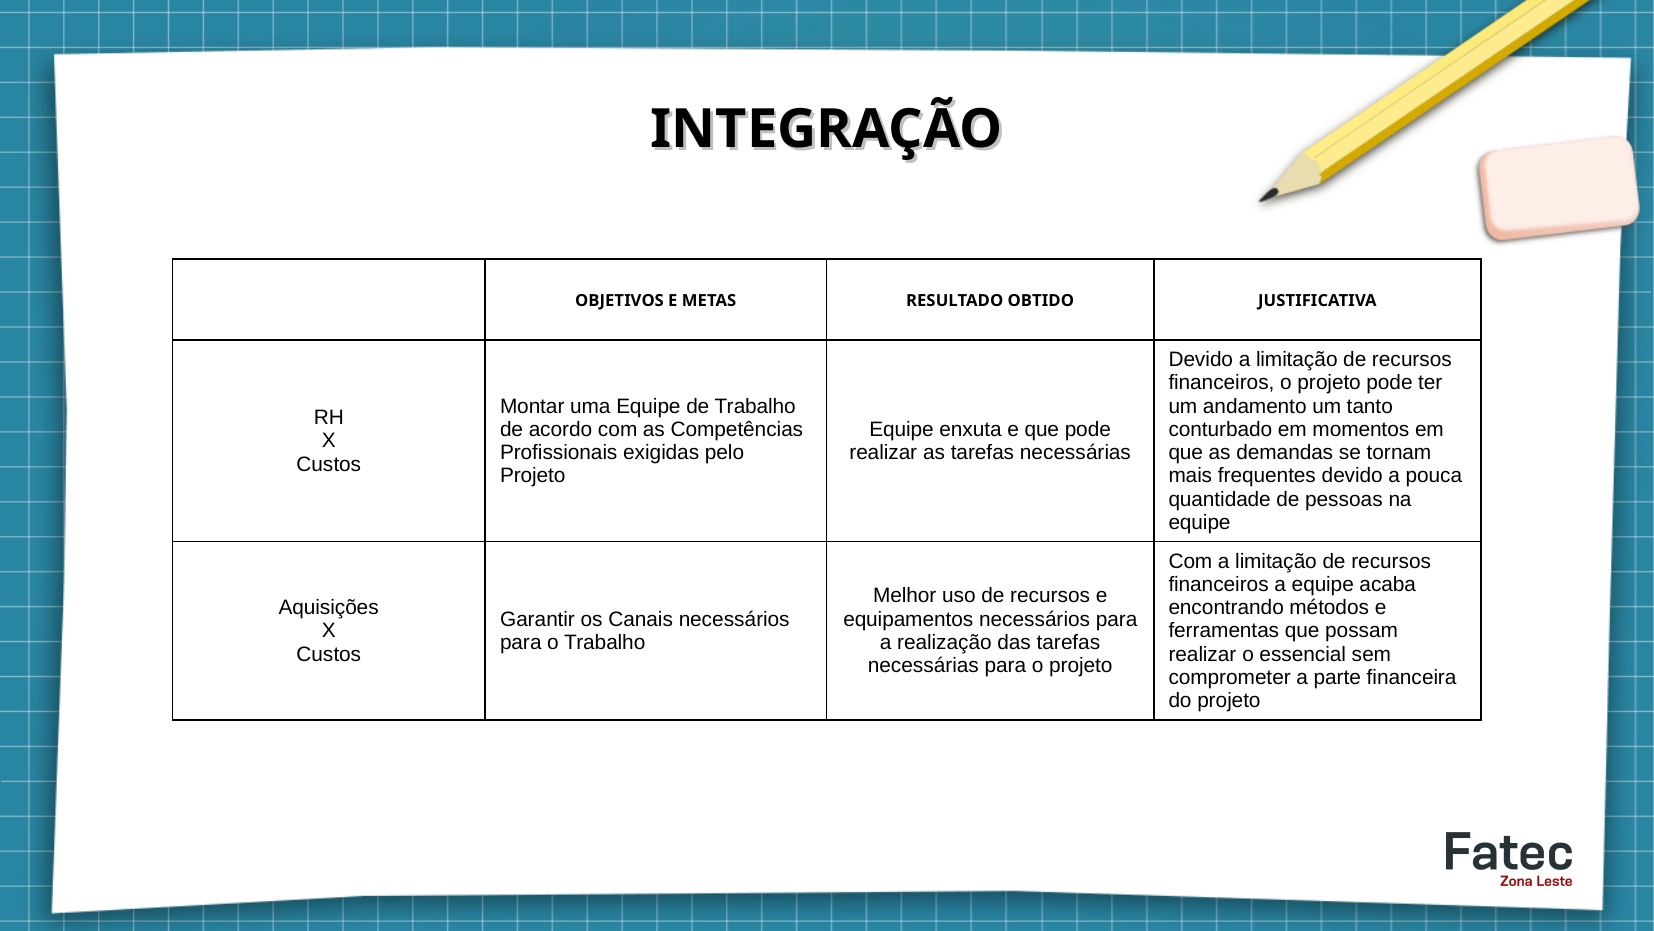

# INTEGRAÇÃO
| ÁREA DO CONHECIMENTO | OBJETIVOS E METAS | RESULTADO OBTIDO | JUSTIFICATIVA |
| --- | --- | --- | --- |
| RH X Custos | Montar uma Equipe de Trabalho de acordo com as Competências Profissionais exigidas pelo Projeto | Equipe enxuta e que pode realizar as tarefas necessárias | Devido a limitação de recursos financeiros, o projeto pode ter um andamento um tanto conturbado em momentos em que as demandas se tornam mais frequentes devido a pouca quantidade de pessoas na equipe |
| Aquisições X Custos | Garantir os Canais necessários para o Trabalho | Melhor uso de recursos e equipamentos necessários para a realização das tarefas necessárias para o projeto | Com a limitação de recursos financeiros a equipe acaba encontrando métodos e ferramentas que possam realizar o essencial sem comprometer a parte financeira do projeto |